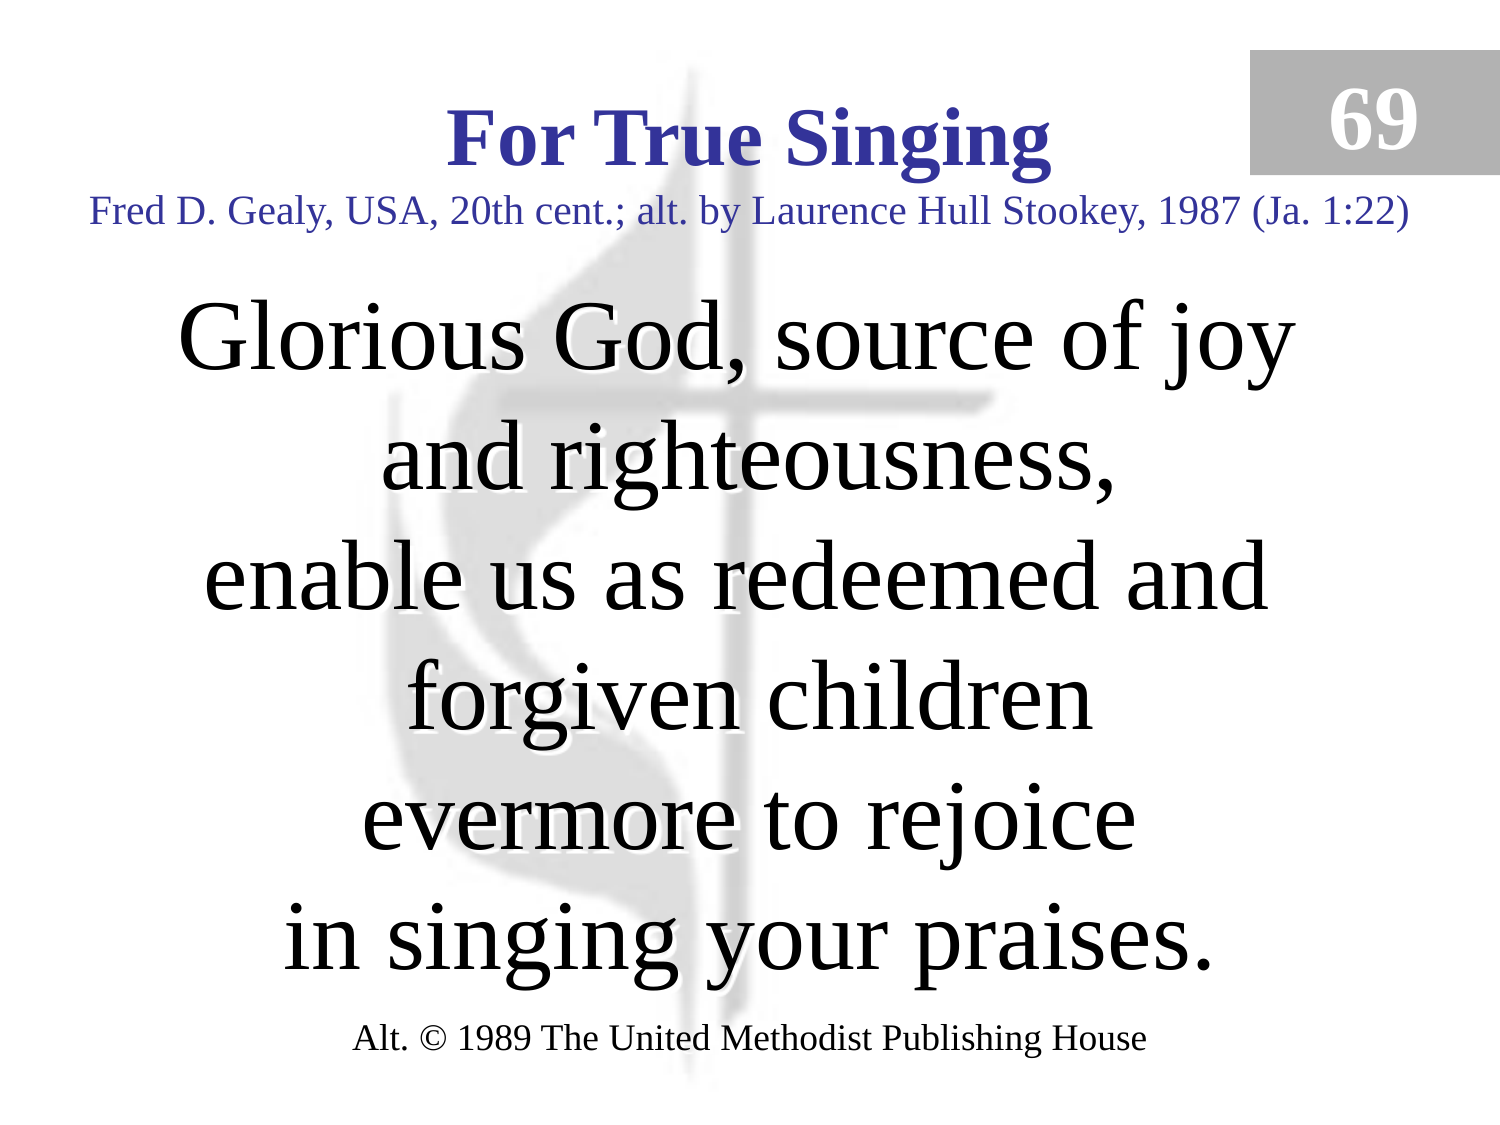

# For True Singing
69
For True Singing
Fred D. Gealy, USA, 20th cent.; alt. by Laurence Hull Stookey, 1987 (Ja. 1:22)
Glorious God, source of joy
and righteousness,
enable us as redeemed and
forgiven children
evermore to rejoice
in singing your praises.
Alt. © 1989 The United Methodist Publishing House